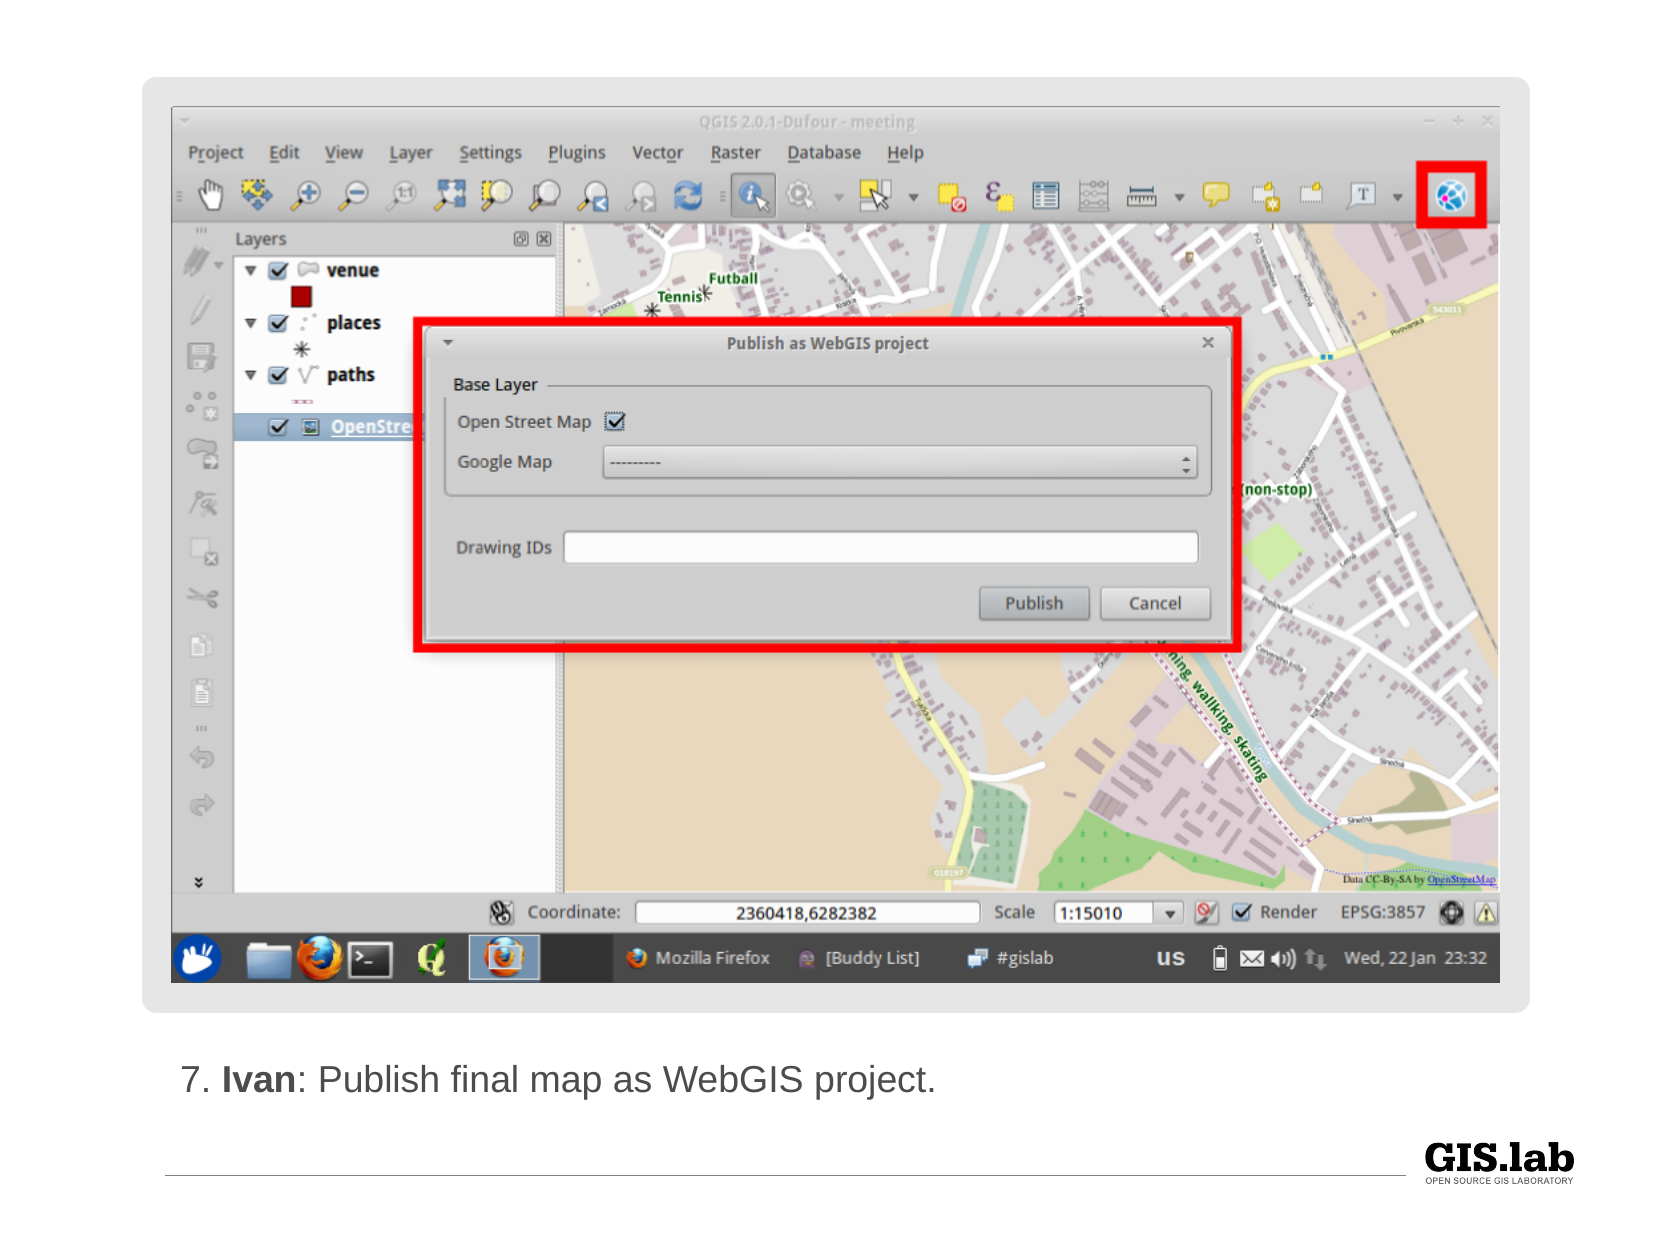

7. Ivan: Publish final map as WebGIS project.